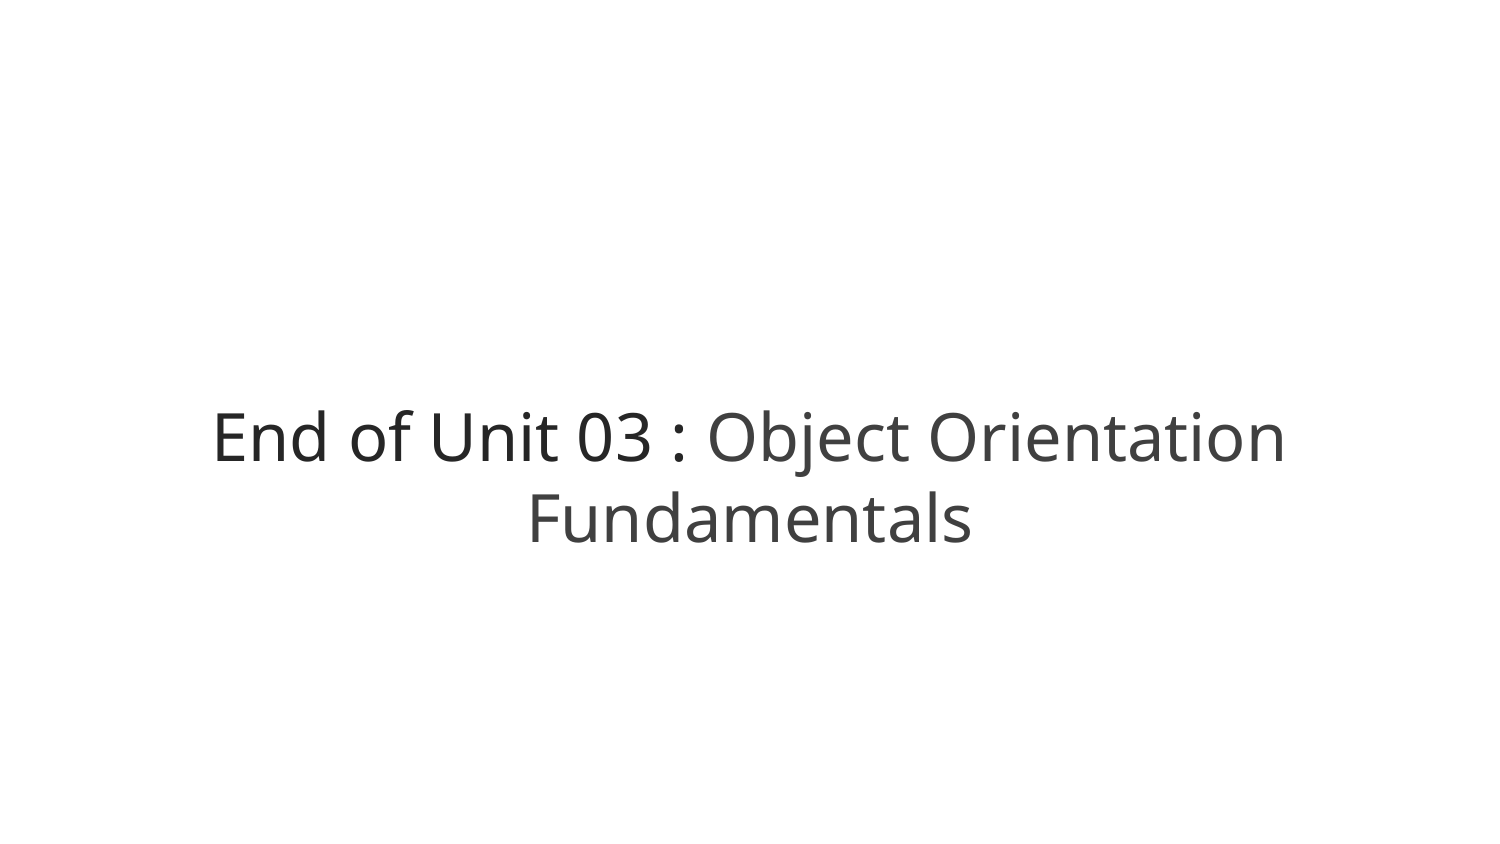

#
End of Unit 03 : Object Orientation Fundamentals